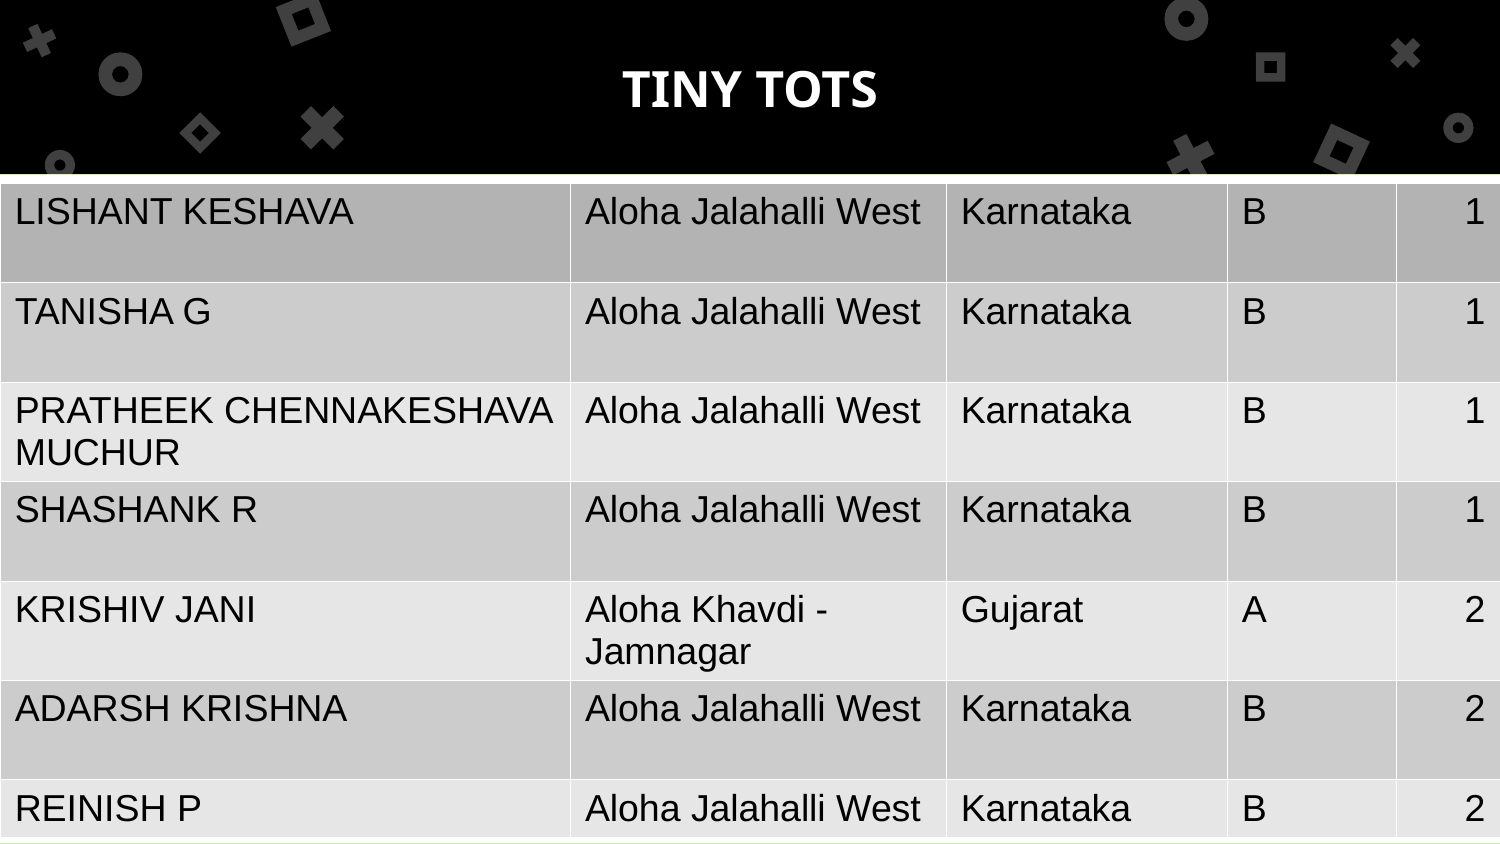

TINY TOTS
| LISHANT KESHAVA | Aloha Jalahalli West | Karnataka | B | 1 |
| --- | --- | --- | --- | --- |
| TANISHA G | Aloha Jalahalli West | Karnataka | B | 1 |
| PRATHEEK CHENNAKESHAVA MUCHUR | Aloha Jalahalli West | Karnataka | B | 1 |
| SHASHANK R | Aloha Jalahalli West | Karnataka | B | 1 |
| KRISHIV JANI | Aloha Khavdi - Jamnagar | Gujarat | A | 2 |
| ADARSH KRISHNA | Aloha Jalahalli West | Karnataka | B | 2 |
| REINISH P | Aloha Jalahalli West | Karnataka | B | 2 |